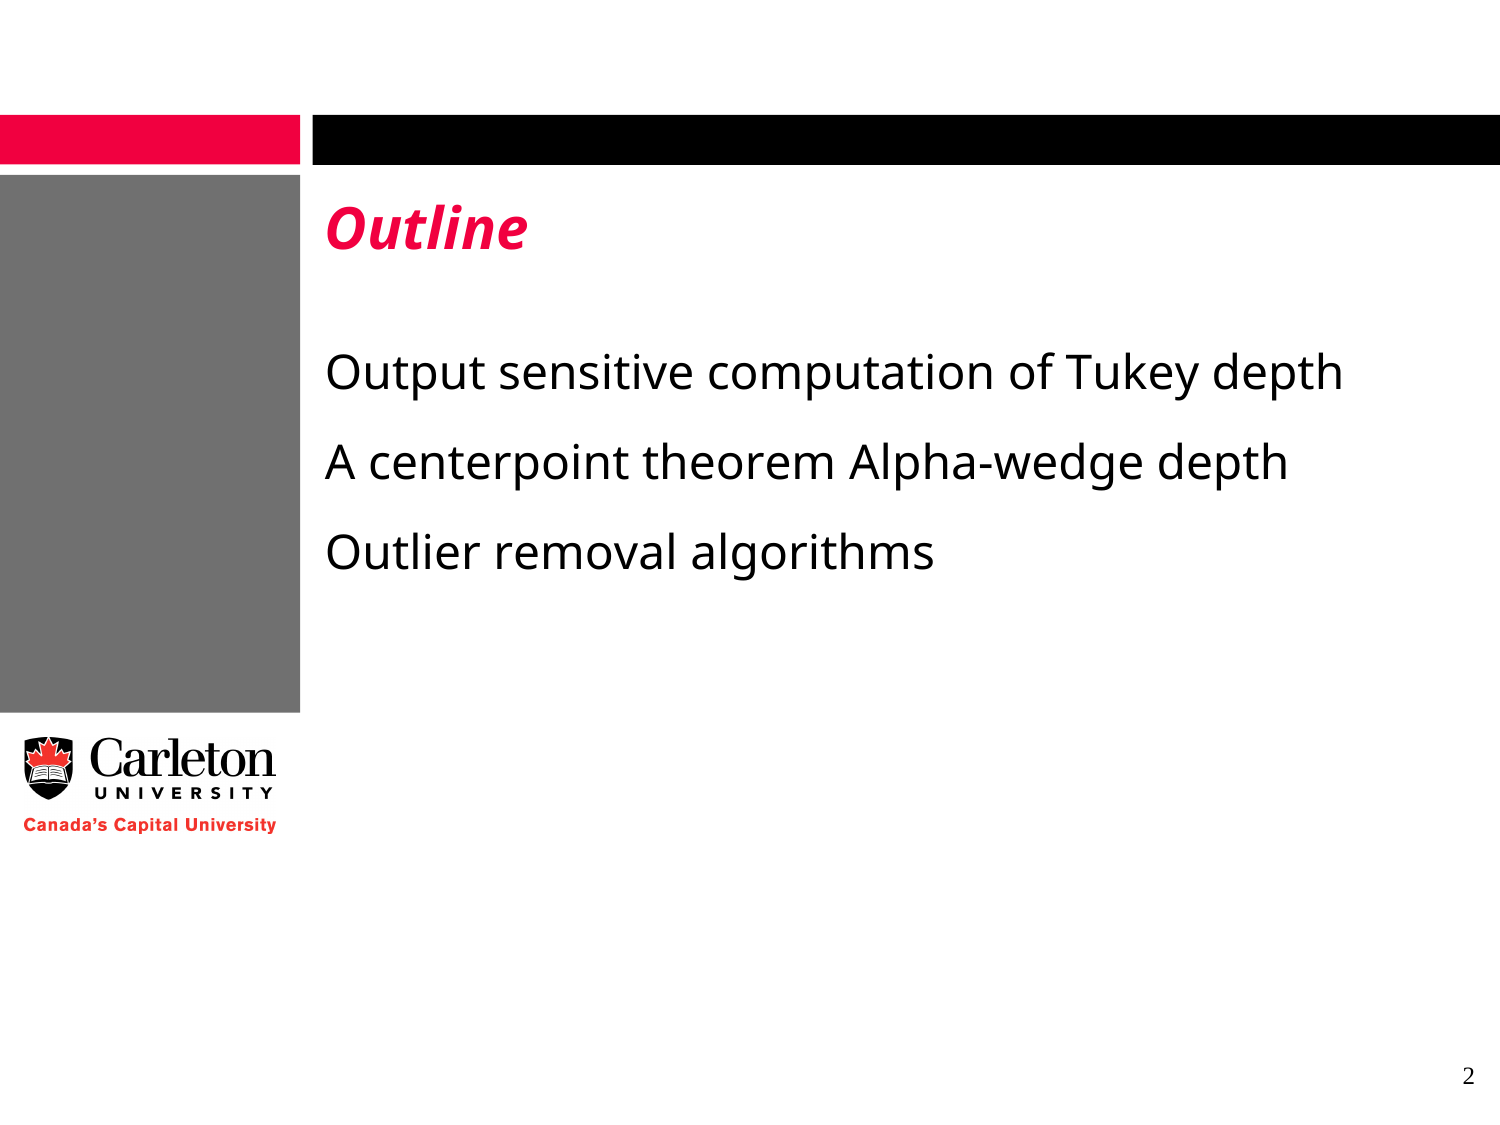

# Outline
Output sensitive computation of Tukey depth
A centerpoint theorem Alpha-wedge depth
Outlier removal algorithms
2